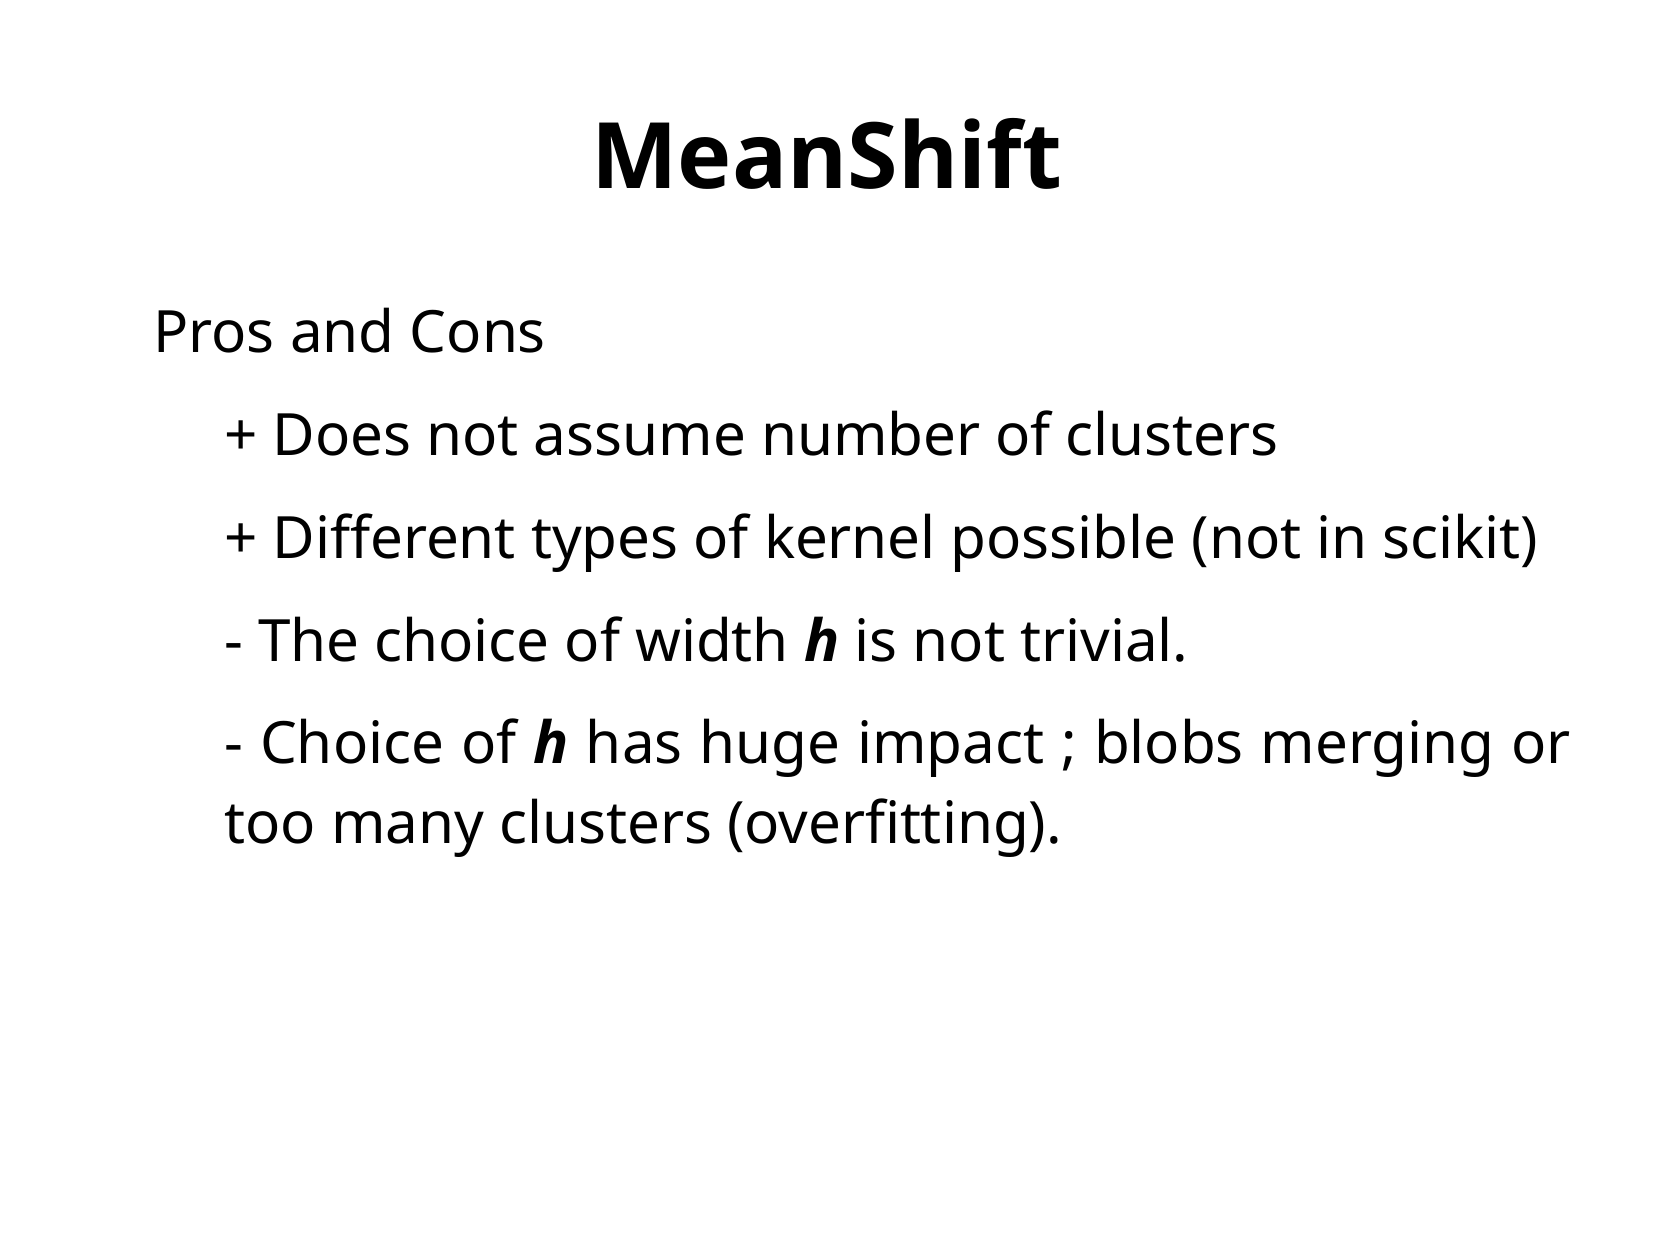

# MeanShift
Pros and Cons
+ Does not assume number of clusters
+ Different types of kernel possible (not in scikit)
- The choice of width h is not trivial.
- Choice of h has huge impact ; blobs merging or too many clusters (overfitting).